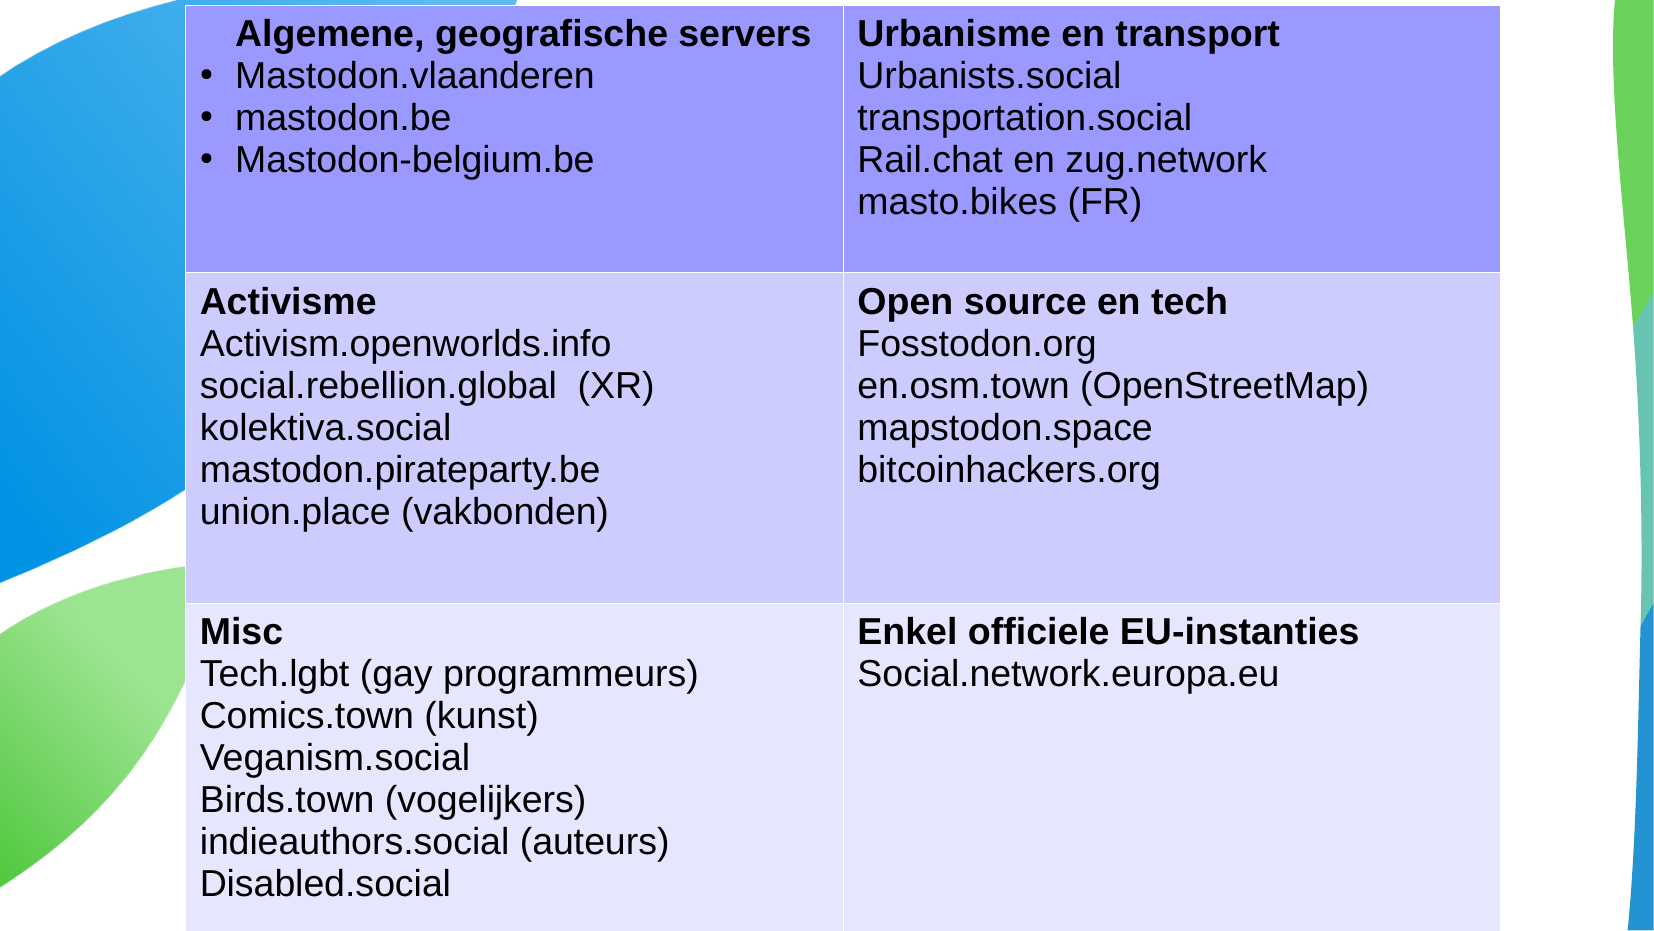

| Algemene, geografische servers Mastodon.vlaanderen mastodon.be Mastodon-belgium.be | Urbanisme en transport Urbanists.social transportation.social Rail.chat en zug.network masto.bikes (FR) |
| --- | --- |
| Activisme Activism.openworlds.info social.rebellion.global (XR) kolektiva.social mastodon.pirateparty.be union.place (vakbonden) | Open source en tech Fosstodon.org en.osm.town (OpenStreetMap) mapstodon.space bitcoinhackers.org |
| Misc Tech.lgbt (gay programmeurs) Comics.town (kunst) Veganism.social Birds.town (vogelijkers) indieauthors.social (auteurs) Disabled.social | Enkel officiele EU-instanties Social.network.europa.eu |
Enkele pointers